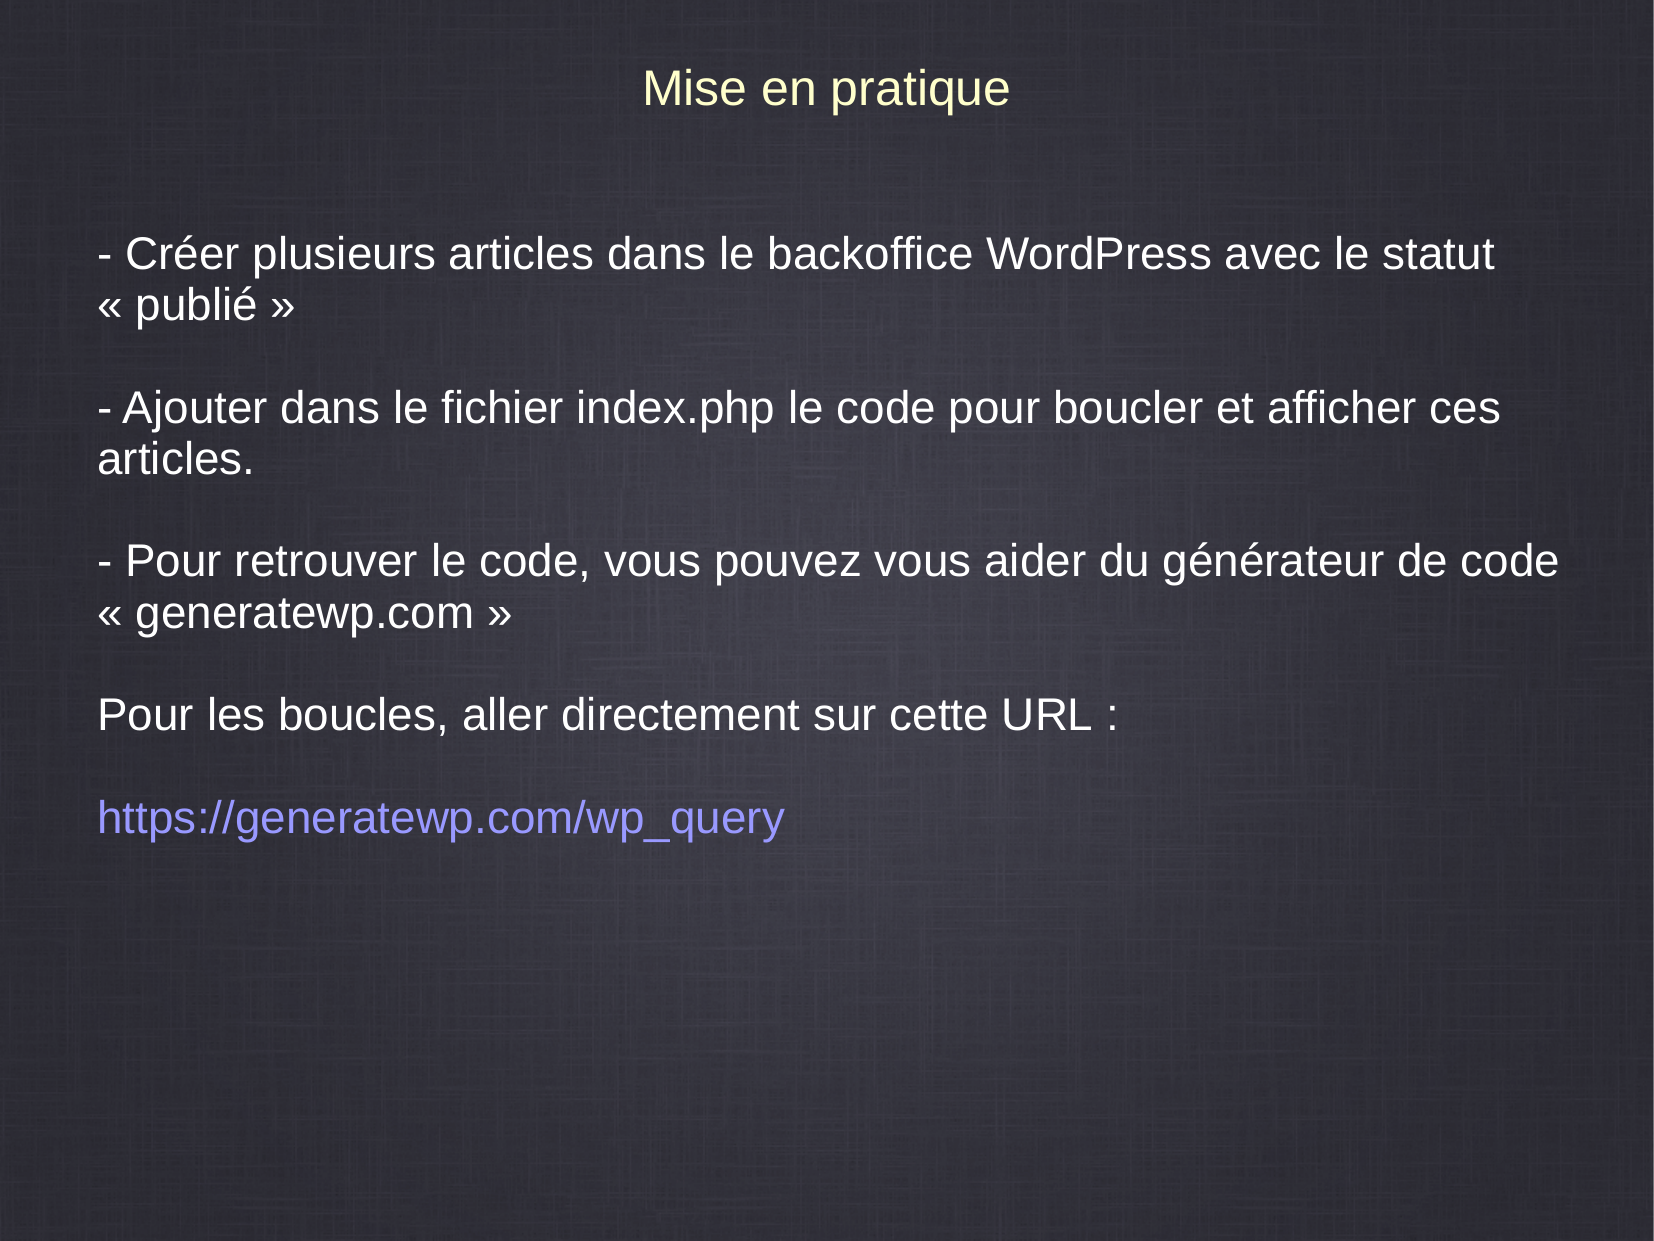

Mise en pratique
- Créer plusieurs articles dans le backoffice WordPress avec le statut « publié »
- Ajouter dans le fichier index.php le code pour boucler et afficher ces articles.
- Pour retrouver le code, vous pouvez vous aider du générateur de code « generatewp.com »
Pour les boucles, aller directement sur cette URL :
https://generatewp.com/wp_query